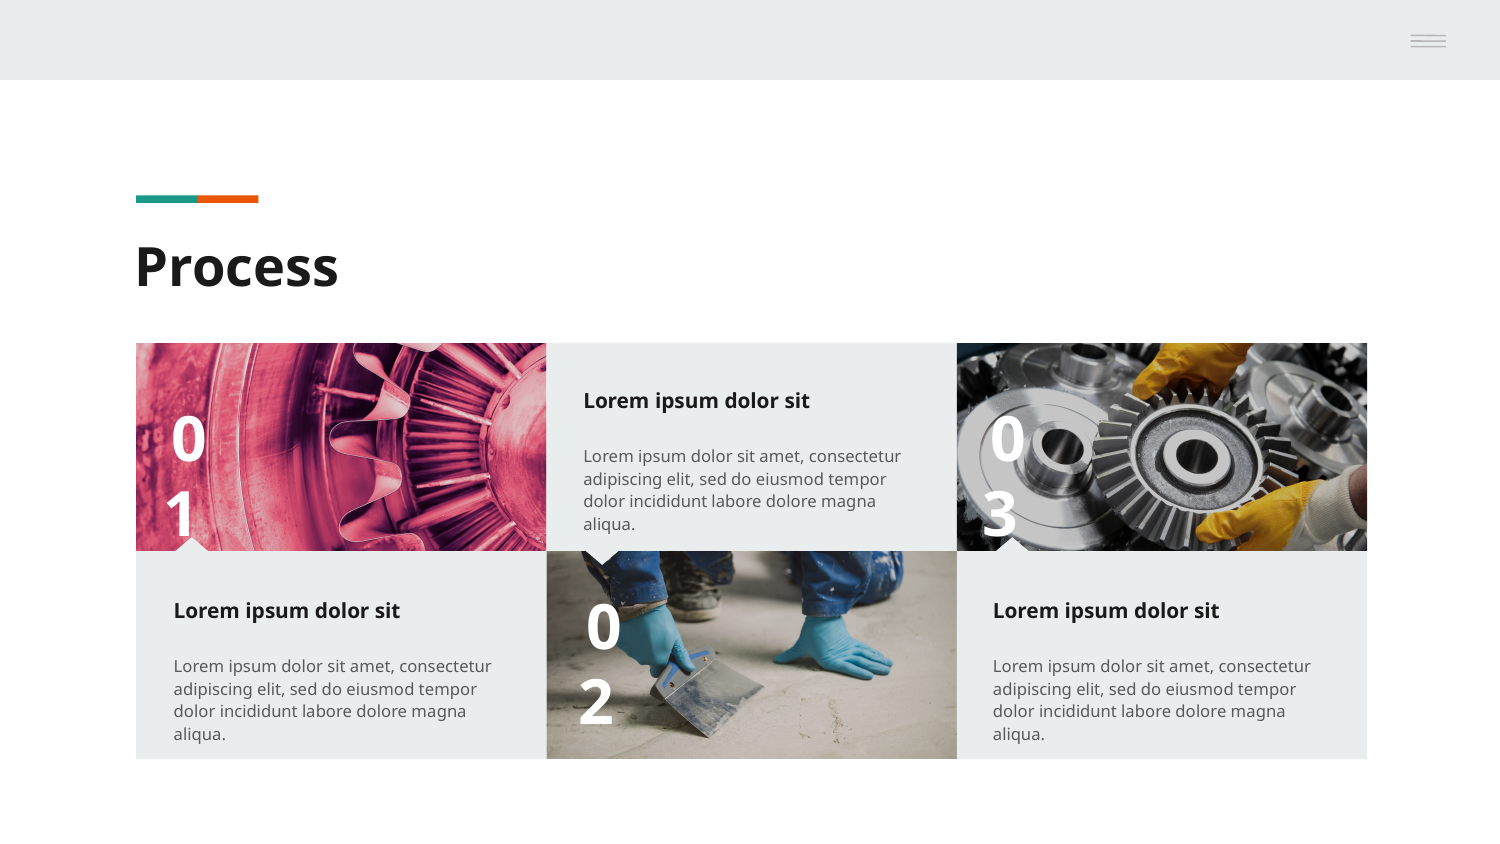

# Process
Lorem ipsum dolor sit
01
03
Lorem ipsum dolor sit amet, consectetur adipiscing elit, sed do eiusmod tempor dolor incididunt labore dolore magna aliqua.
Lorem ipsum dolor sit
Lorem ipsum dolor sit
02
Lorem ipsum dolor sit amet, consectetur adipiscing elit, sed do eiusmod tempor dolor incididunt labore dolore magna aliqua.
Lorem ipsum dolor sit amet, consectetur adipiscing elit, sed do eiusmod tempor dolor incididunt labore dolore magna aliqua.